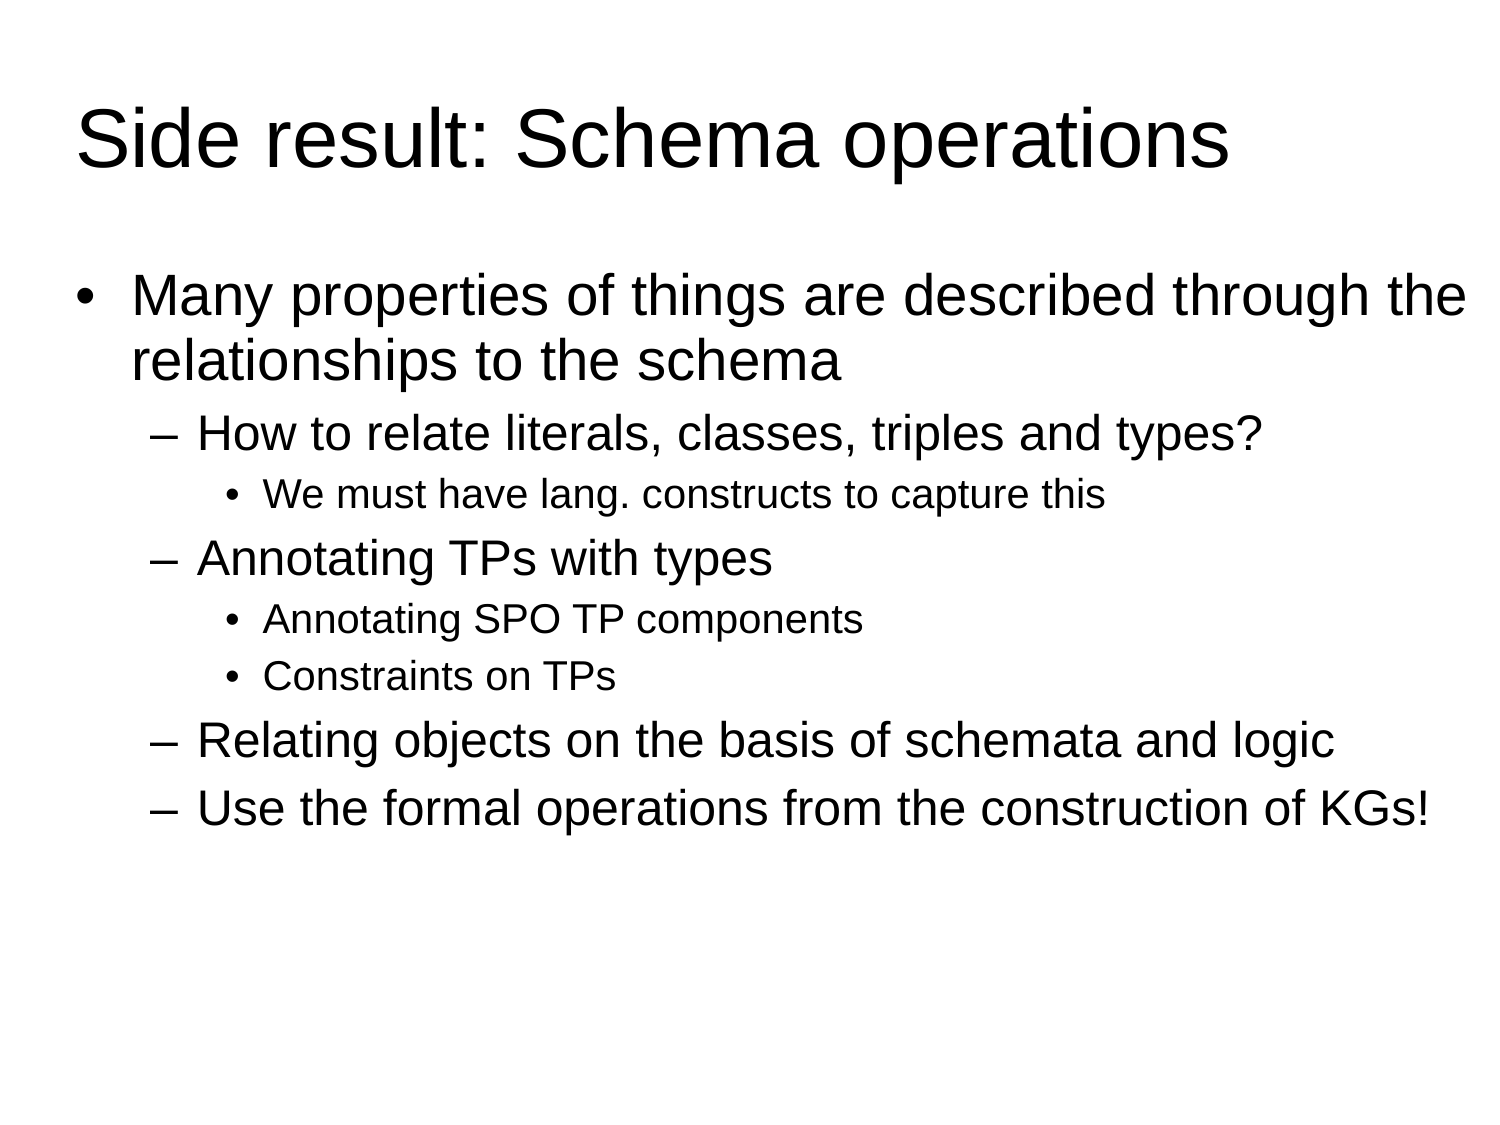

# Side result: Schema operations
Many properties of things are described through the relationships to the schema
How to relate literals, classes, triples and types?
We must have lang. constructs to capture this
Annotating TPs with types
Annotating SPO TP components
Constraints on TPs
Relating objects on the basis of schemata and logic
Use the formal operations from the construction of KGs!